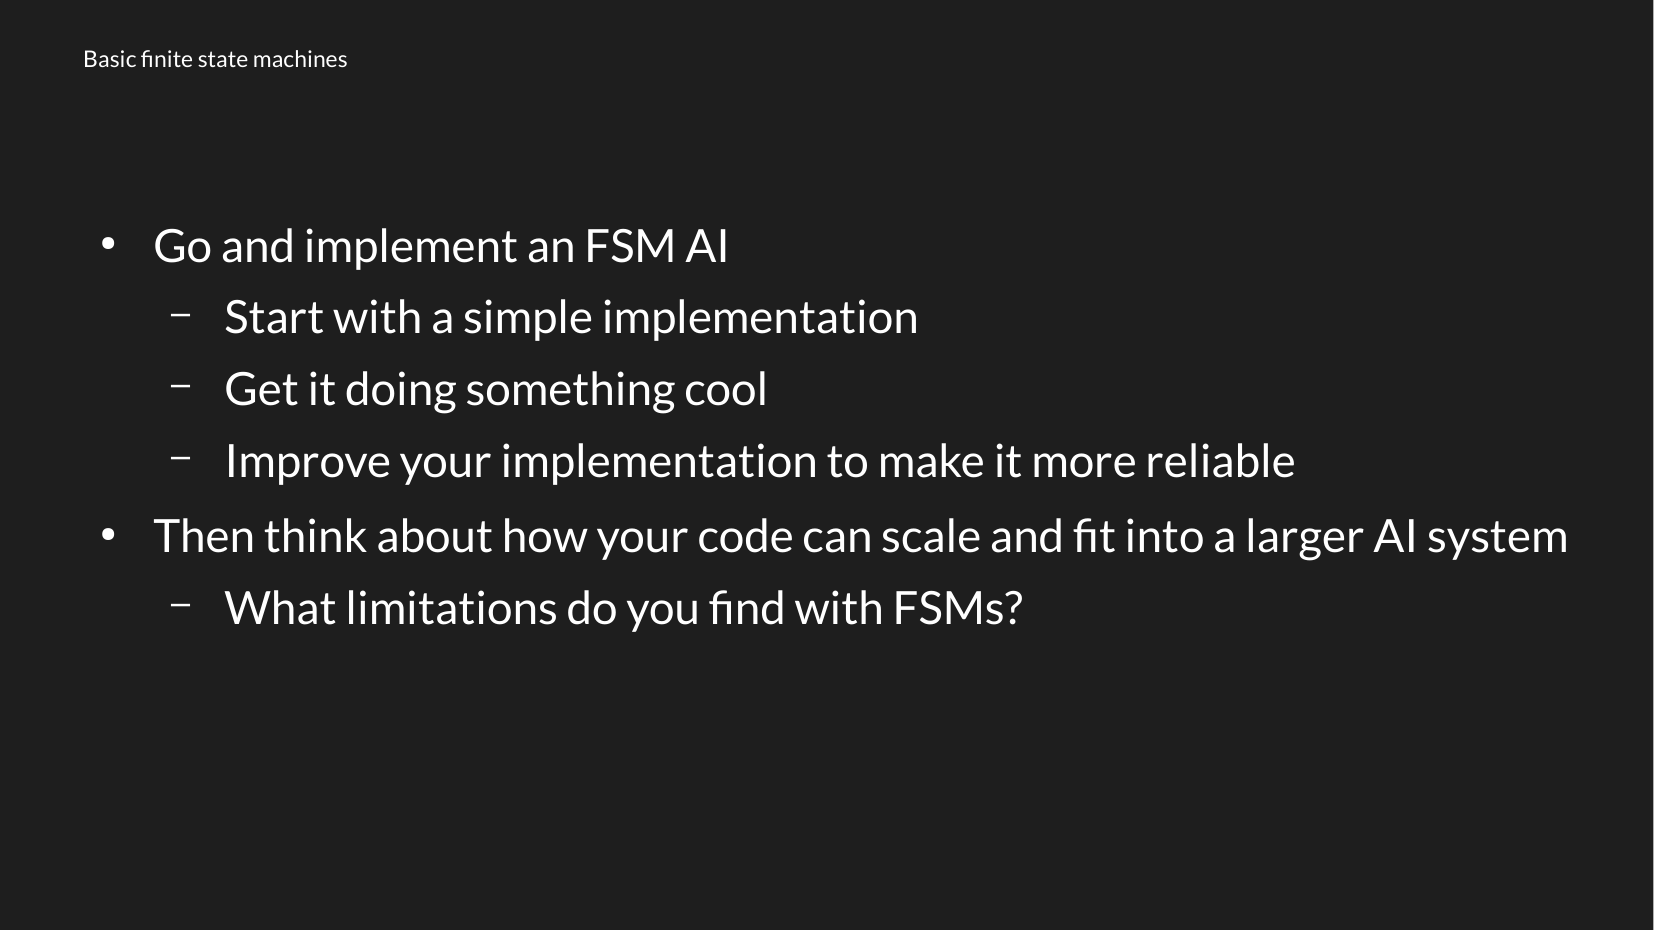

# Basic finite state machines
Go and implement an FSM AI
Start with a simple implementation
Get it doing something cool
Improve your implementation to make it more reliable
Then think about how your code can scale and fit into a larger AI system
What limitations do you find with FSMs?